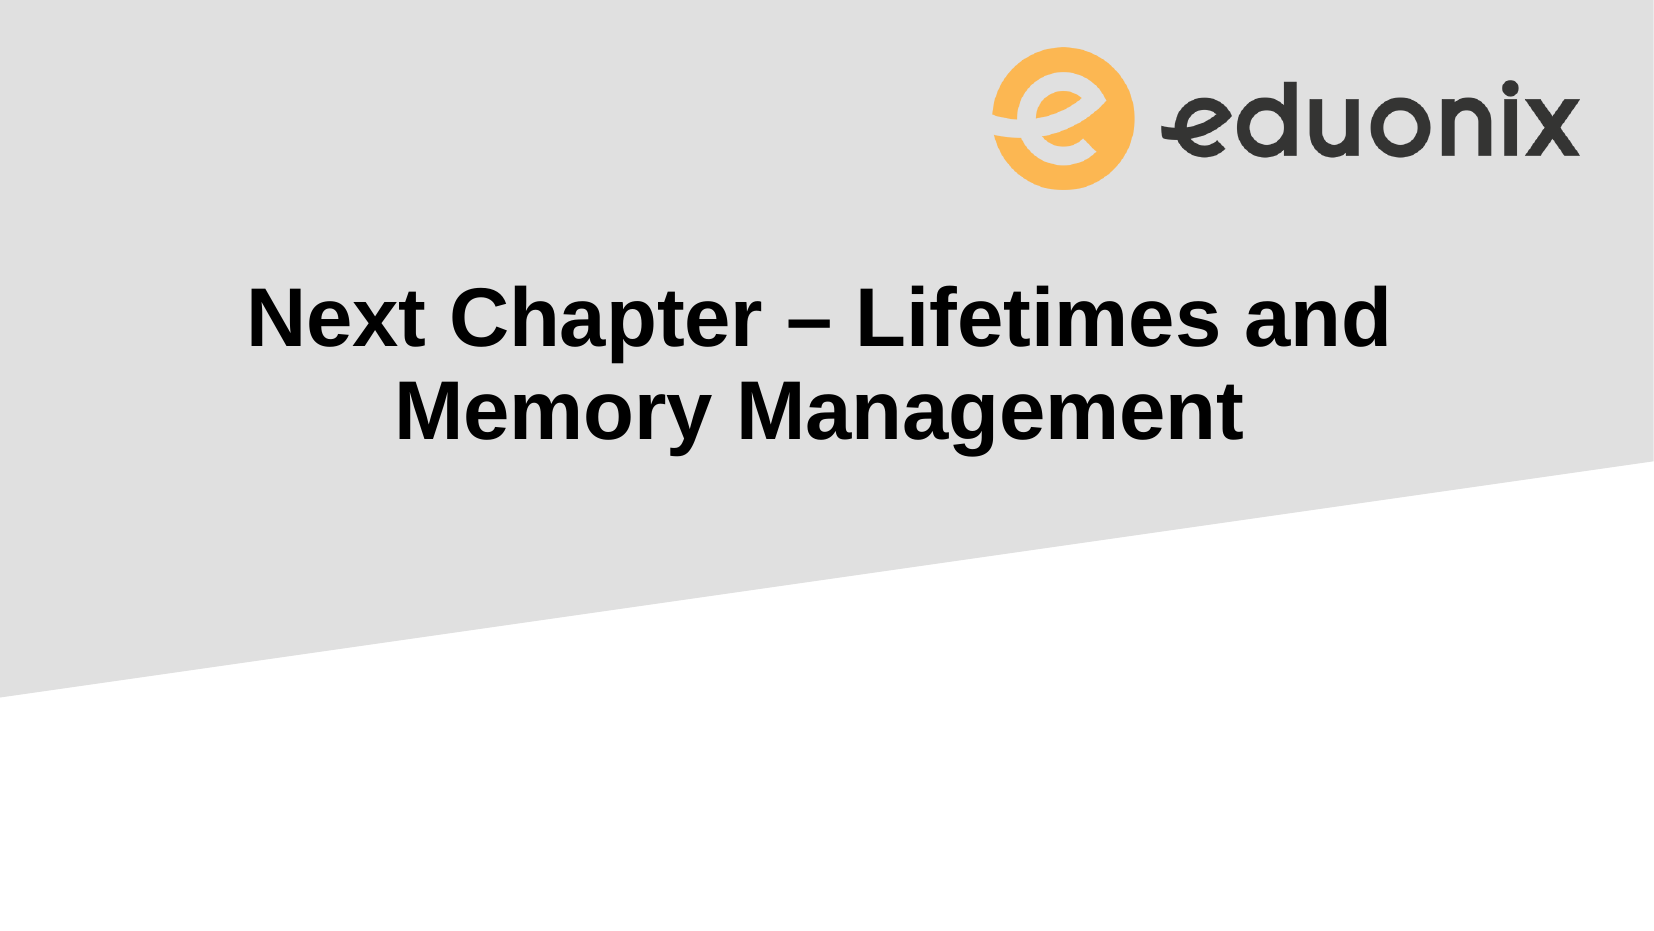

# Next Chapter – Lifetimes and Memory Management